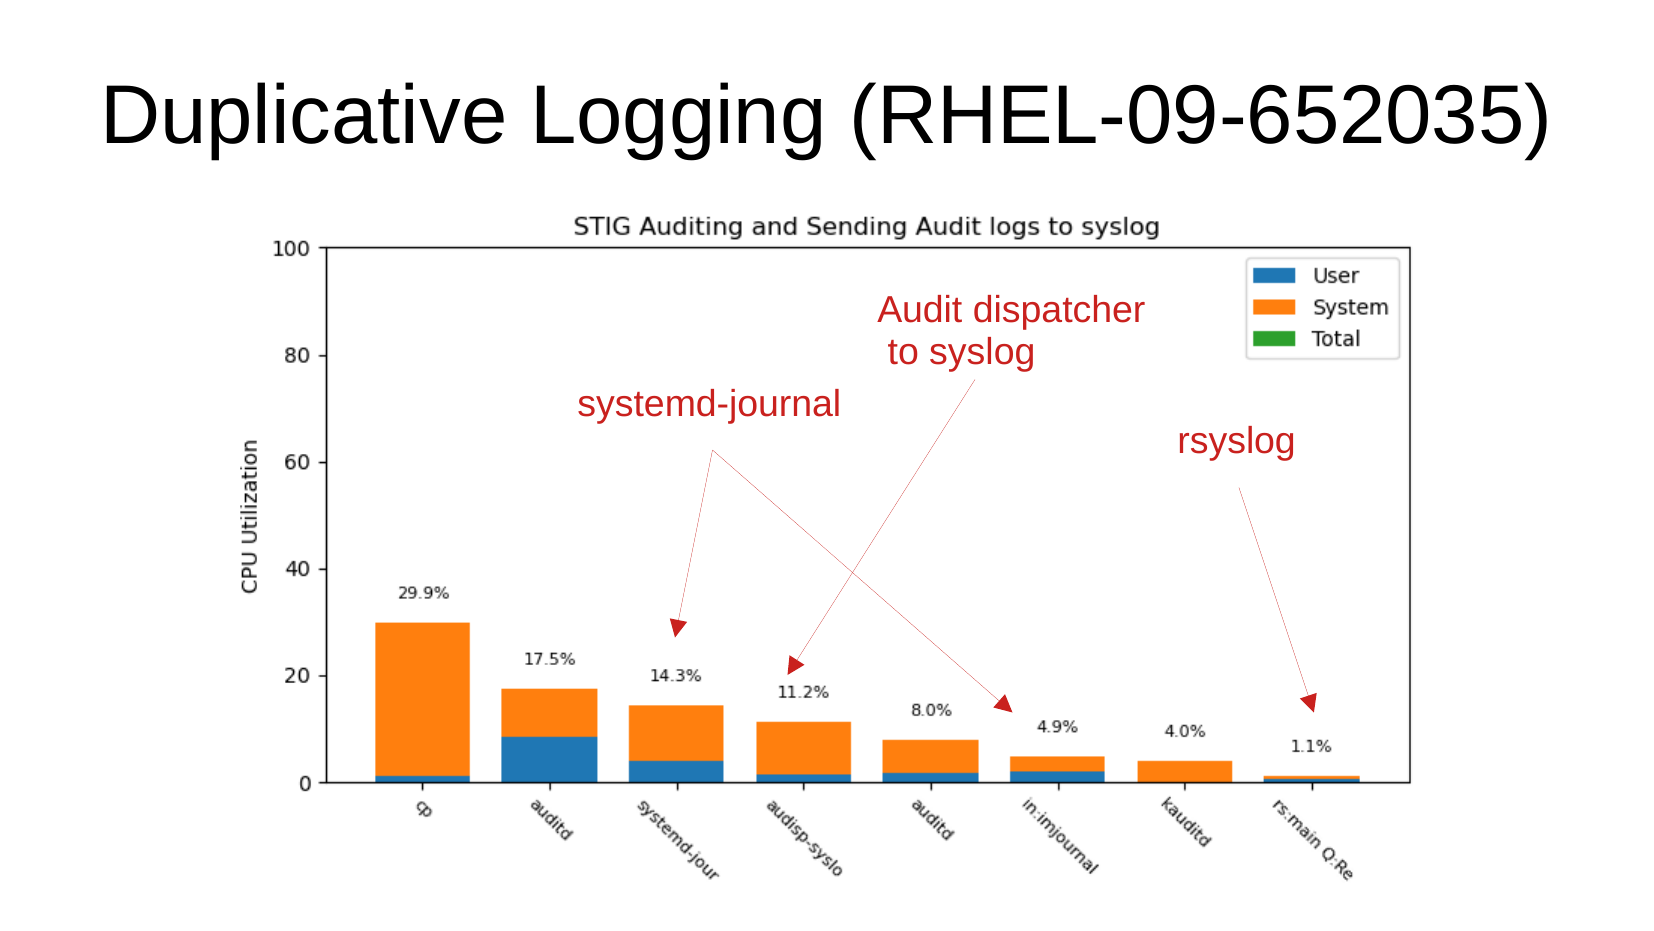

# Duplicative Logging (RHEL-09-652035)
Audit dispatcher to syslog
systemd-journal
rsyslog